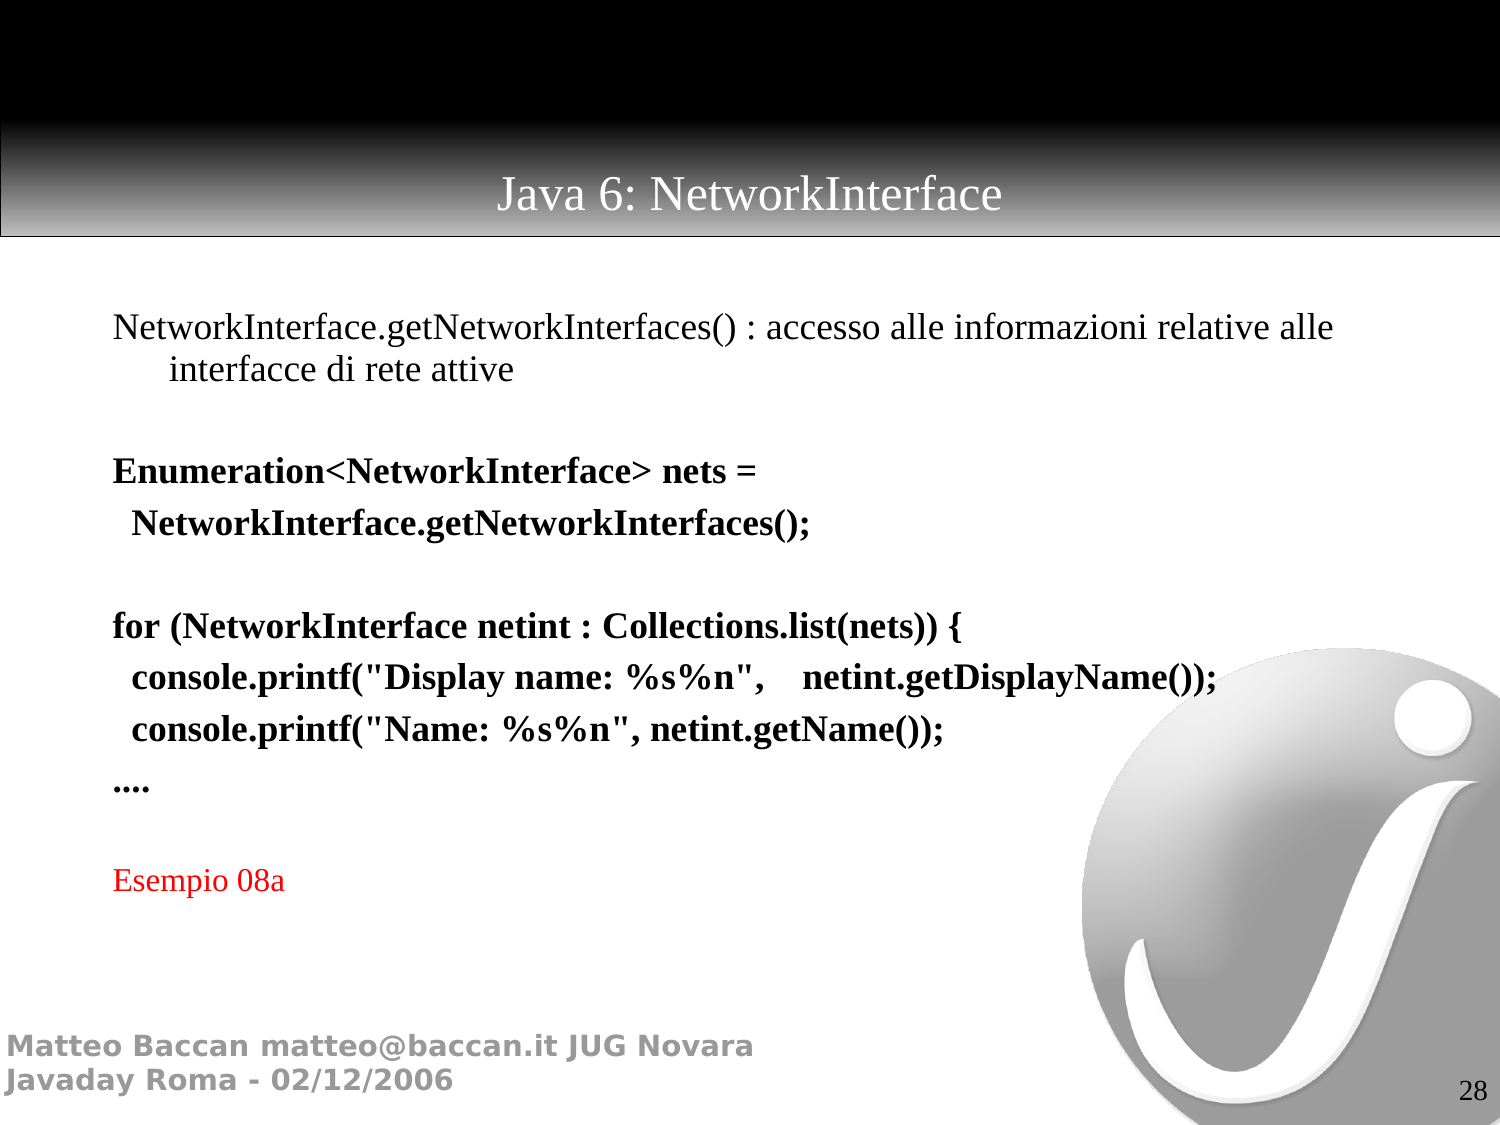

# Java 6: NetworkInterface
NetworkInterface.getNetworkInterfaces() : accesso alle informazioni relative alle interfacce di rete attive
Enumeration<NetworkInterface> nets =
 NetworkInterface.getNetworkInterfaces();
for (NetworkInterface netint : Collections.list(nets)) {
 console.printf("Display name: %s%n", netint.getDisplayName());
 console.printf("Name: %s%n", netint.getName());
....
Esempio 08a